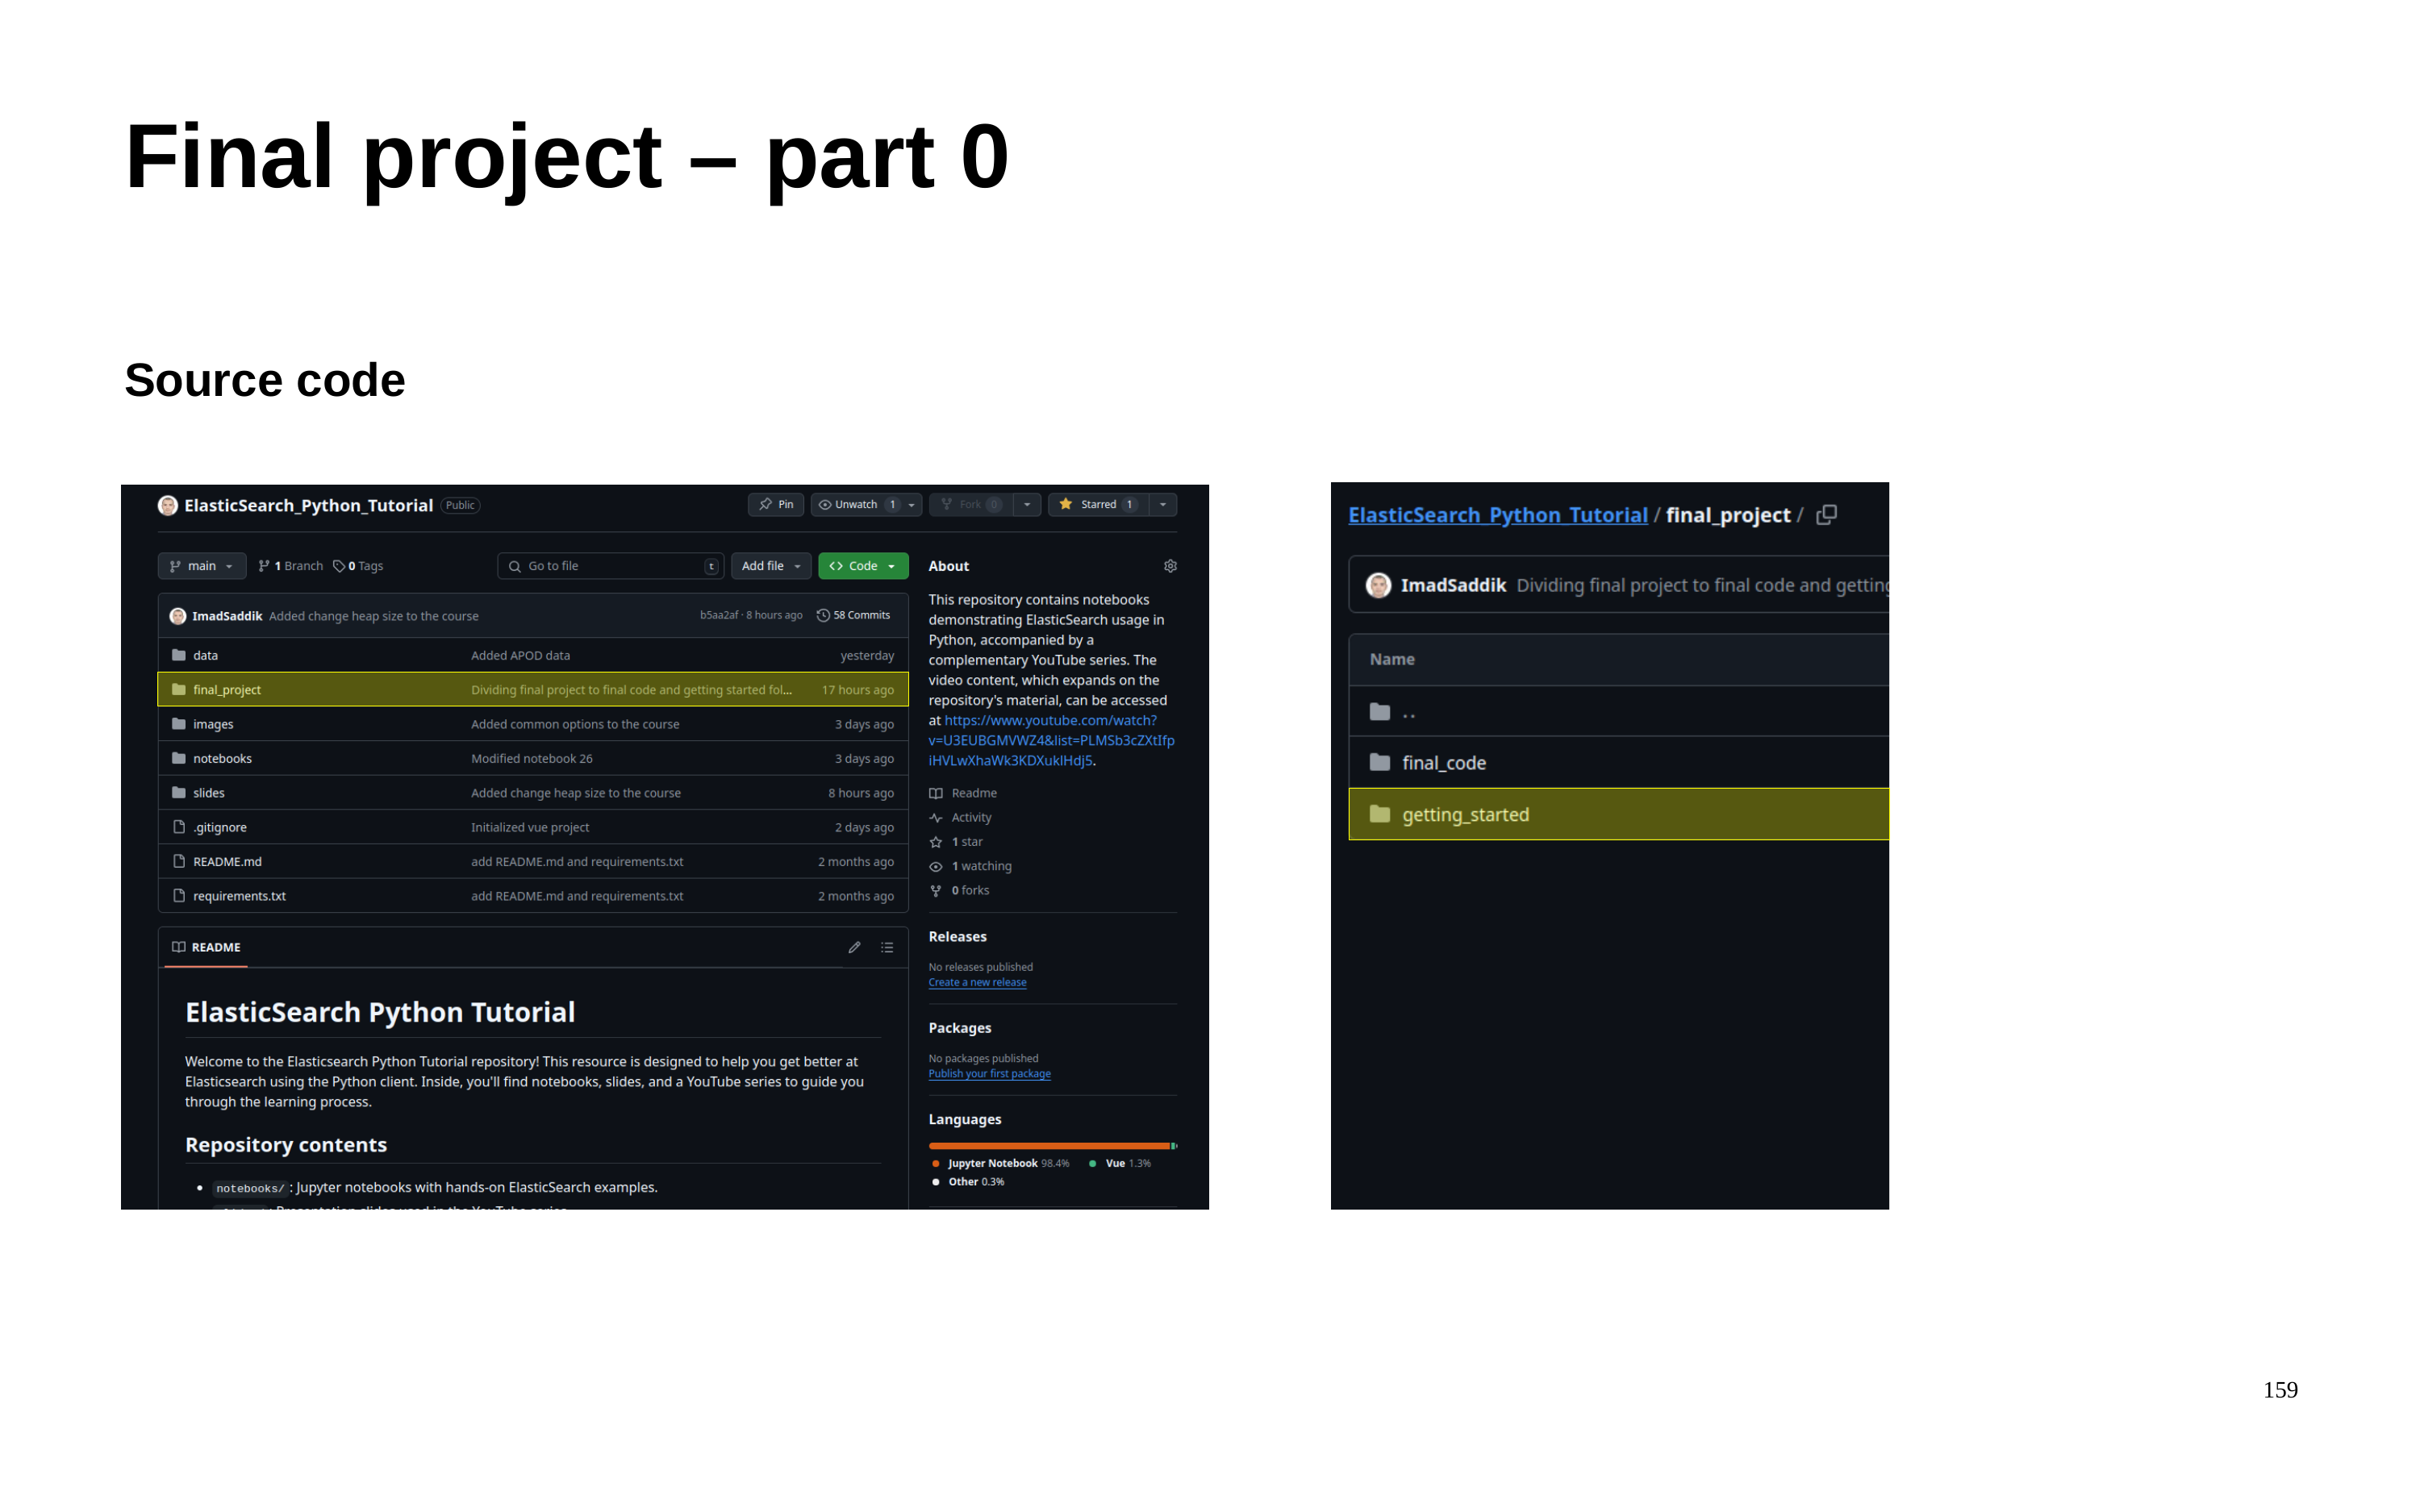

Final project – part 0
Source code
159